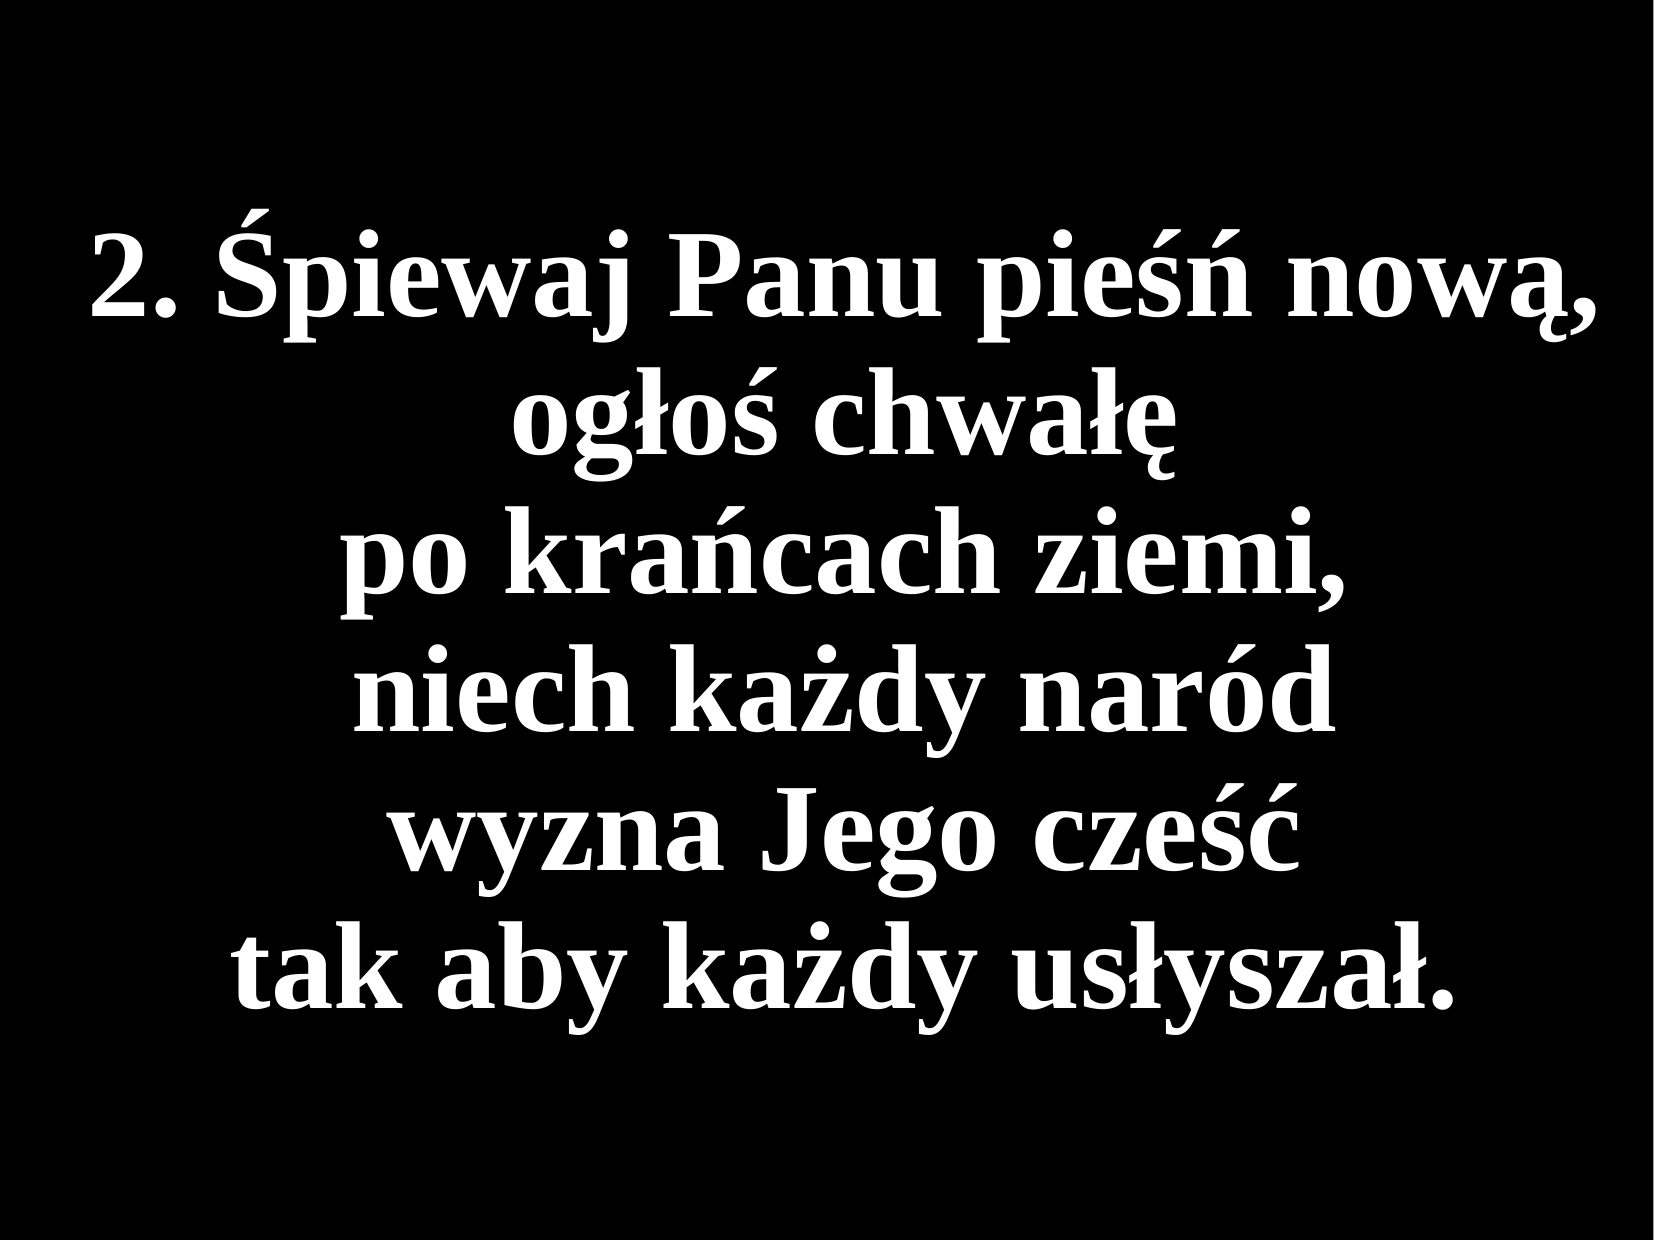

# 2. Śpiewaj Panu pieśń nową,
ogłoś chwałę
po krańcach ziemi,
niech każdy naród
wyzna Jego cześć
tak aby każdy usłyszał.